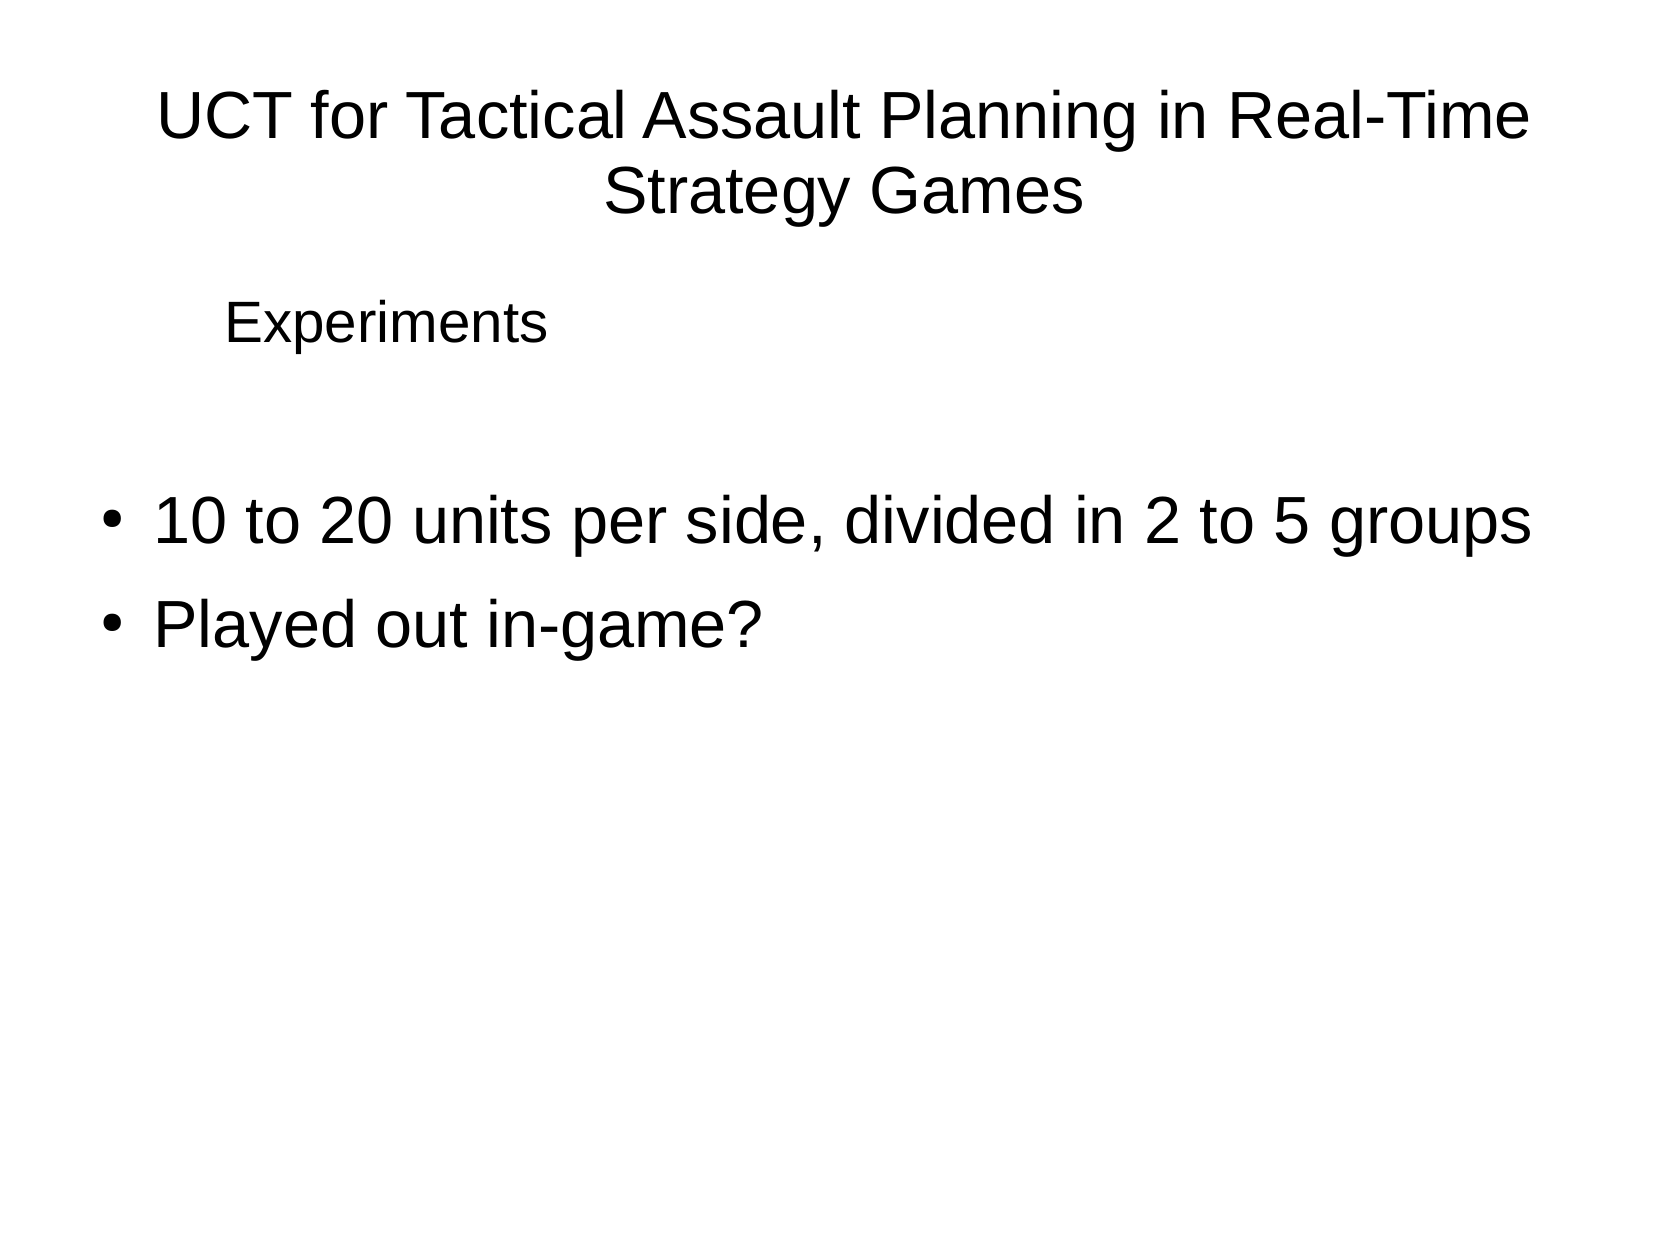

# UCT for Tactical Assault Planning in Real-Time Strategy Games
Experiments
10 to 20 units per side, divided in 2 to 5 groups
Played out in-game?